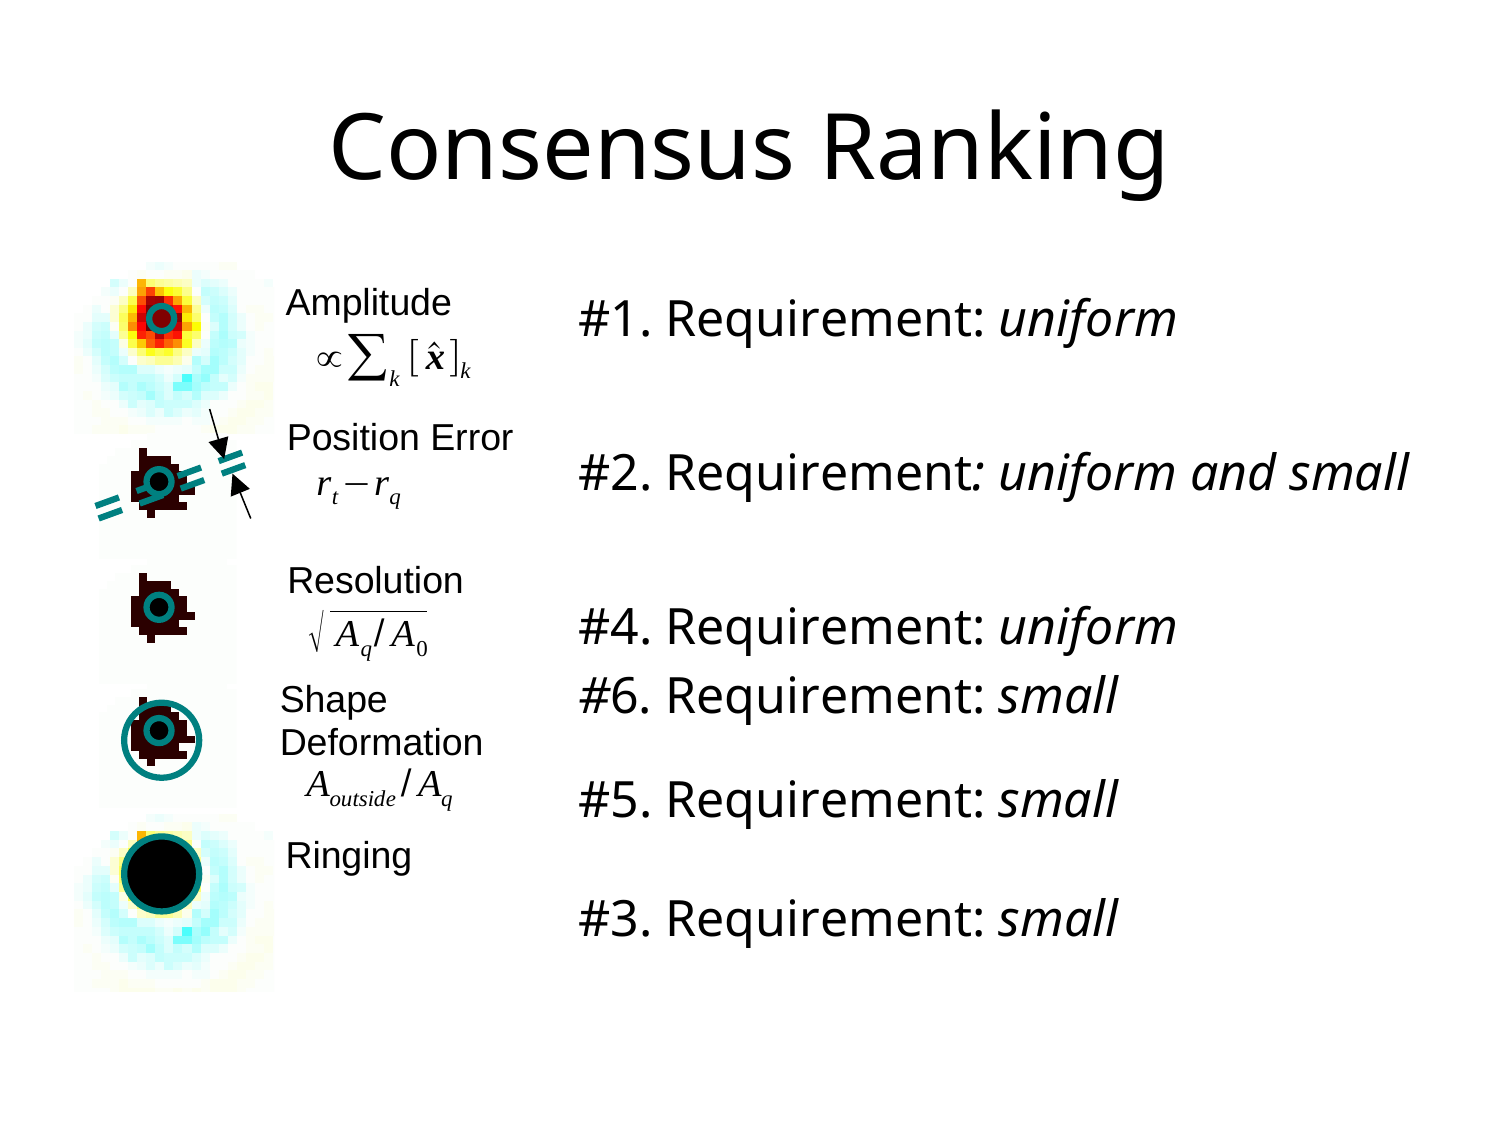

# Consensus Ranking
Amplitude
#1. Requirement: uniform
#2. Requirement: uniform and small
#4. Requirement: uniform
#6. Requirement: small
#5. Requirement: small
#3. Requirement: small
Position Error
Resolution
Shape
Deformation
Ringing